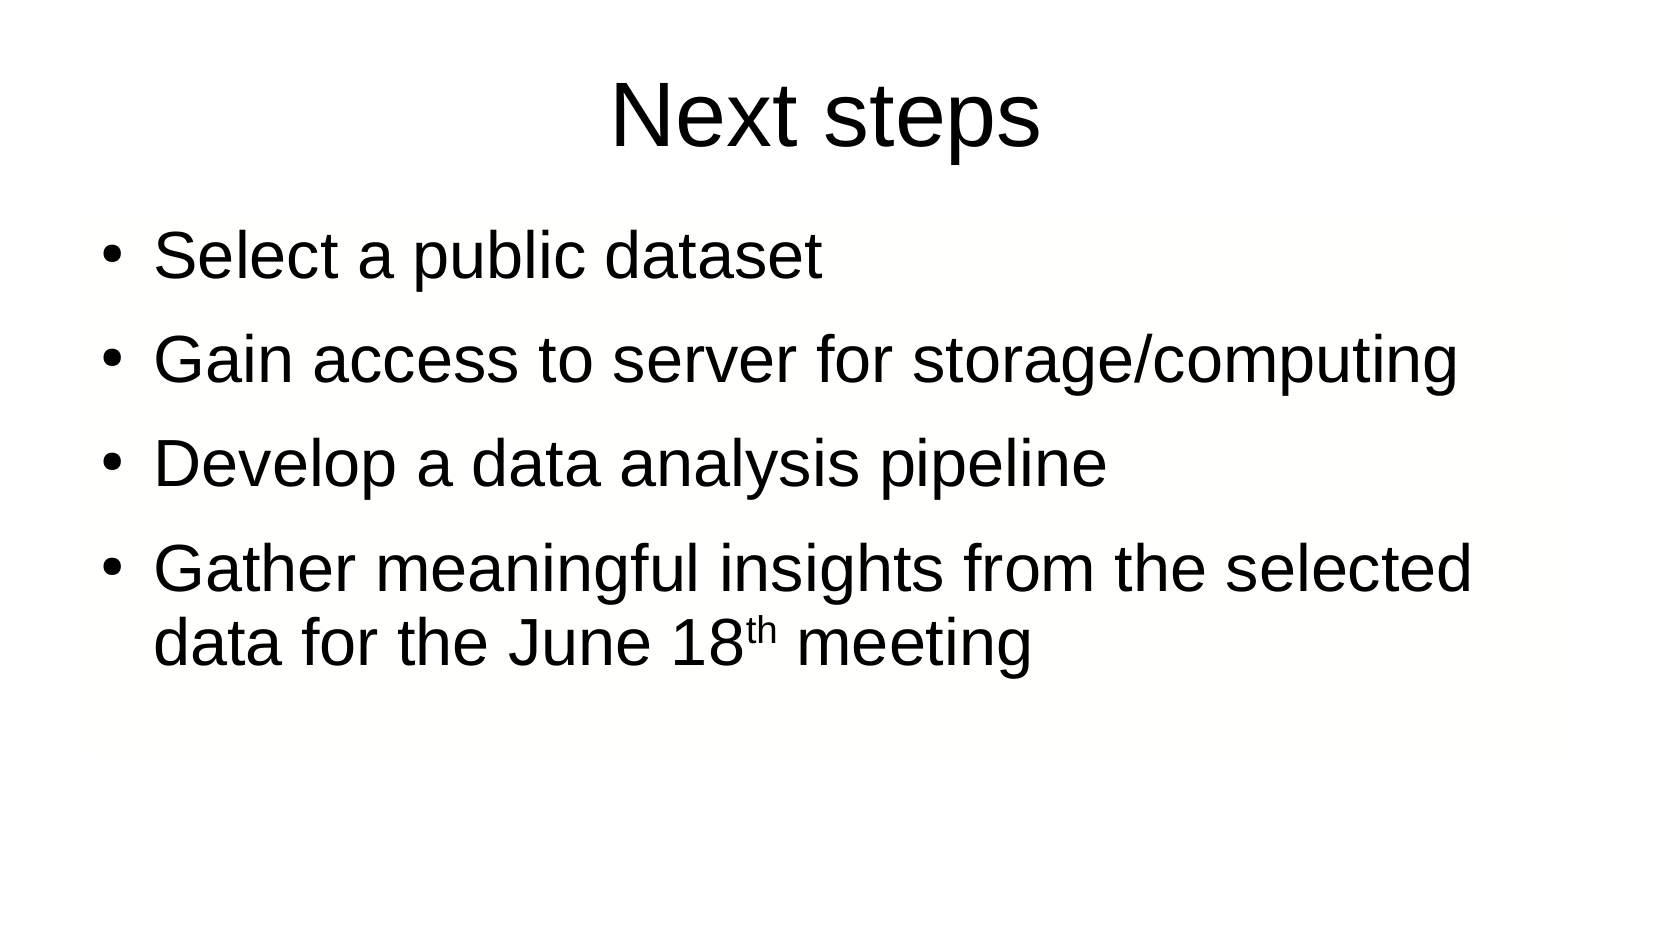

# Next steps
Select a public dataset
Gain access to server for storage/computing
Develop a data analysis pipeline
Gather meaningful insights from the selected data for the June 18th meeting